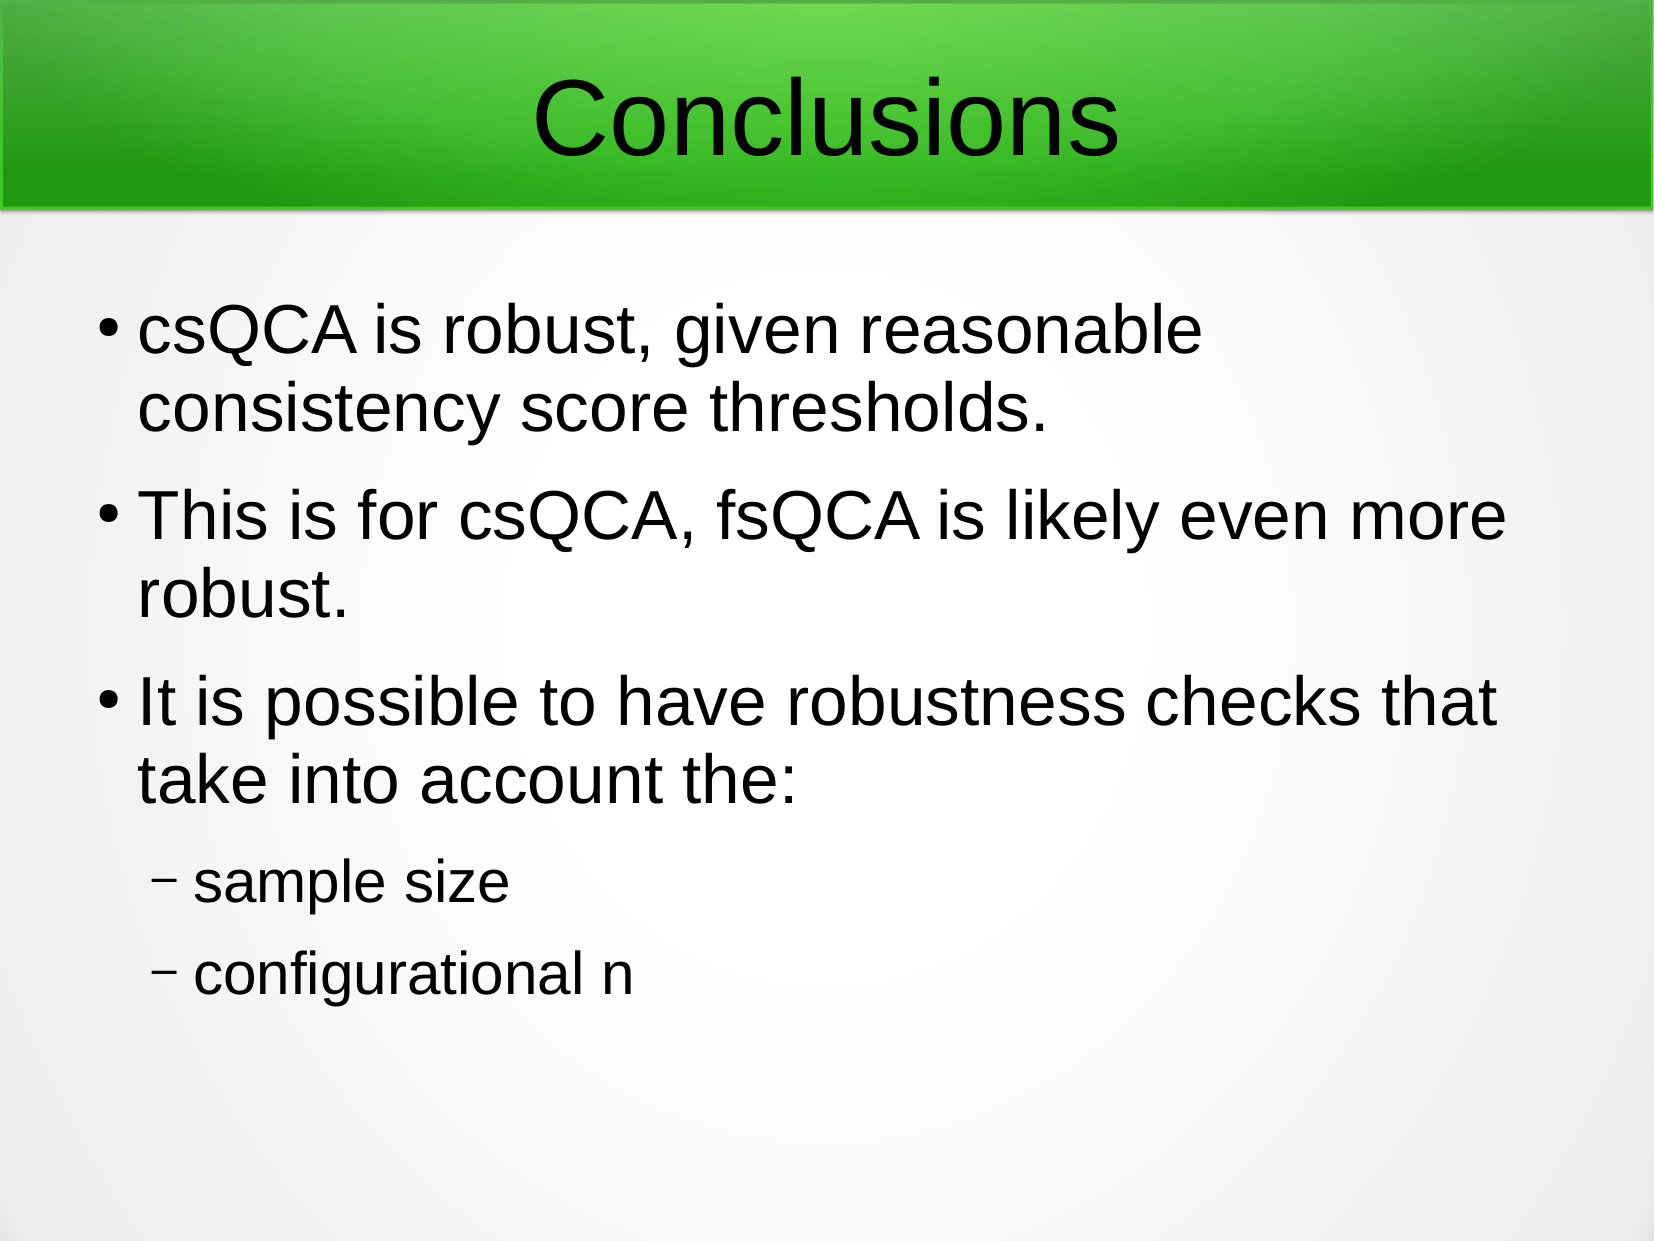

# Conclusions
csQCA is robust, given reasonable consistency score thresholds.
This is for csQCA, fsQCA is likely even more robust.
It is possible to have robustness checks that take into account the:
sample size
configurational n